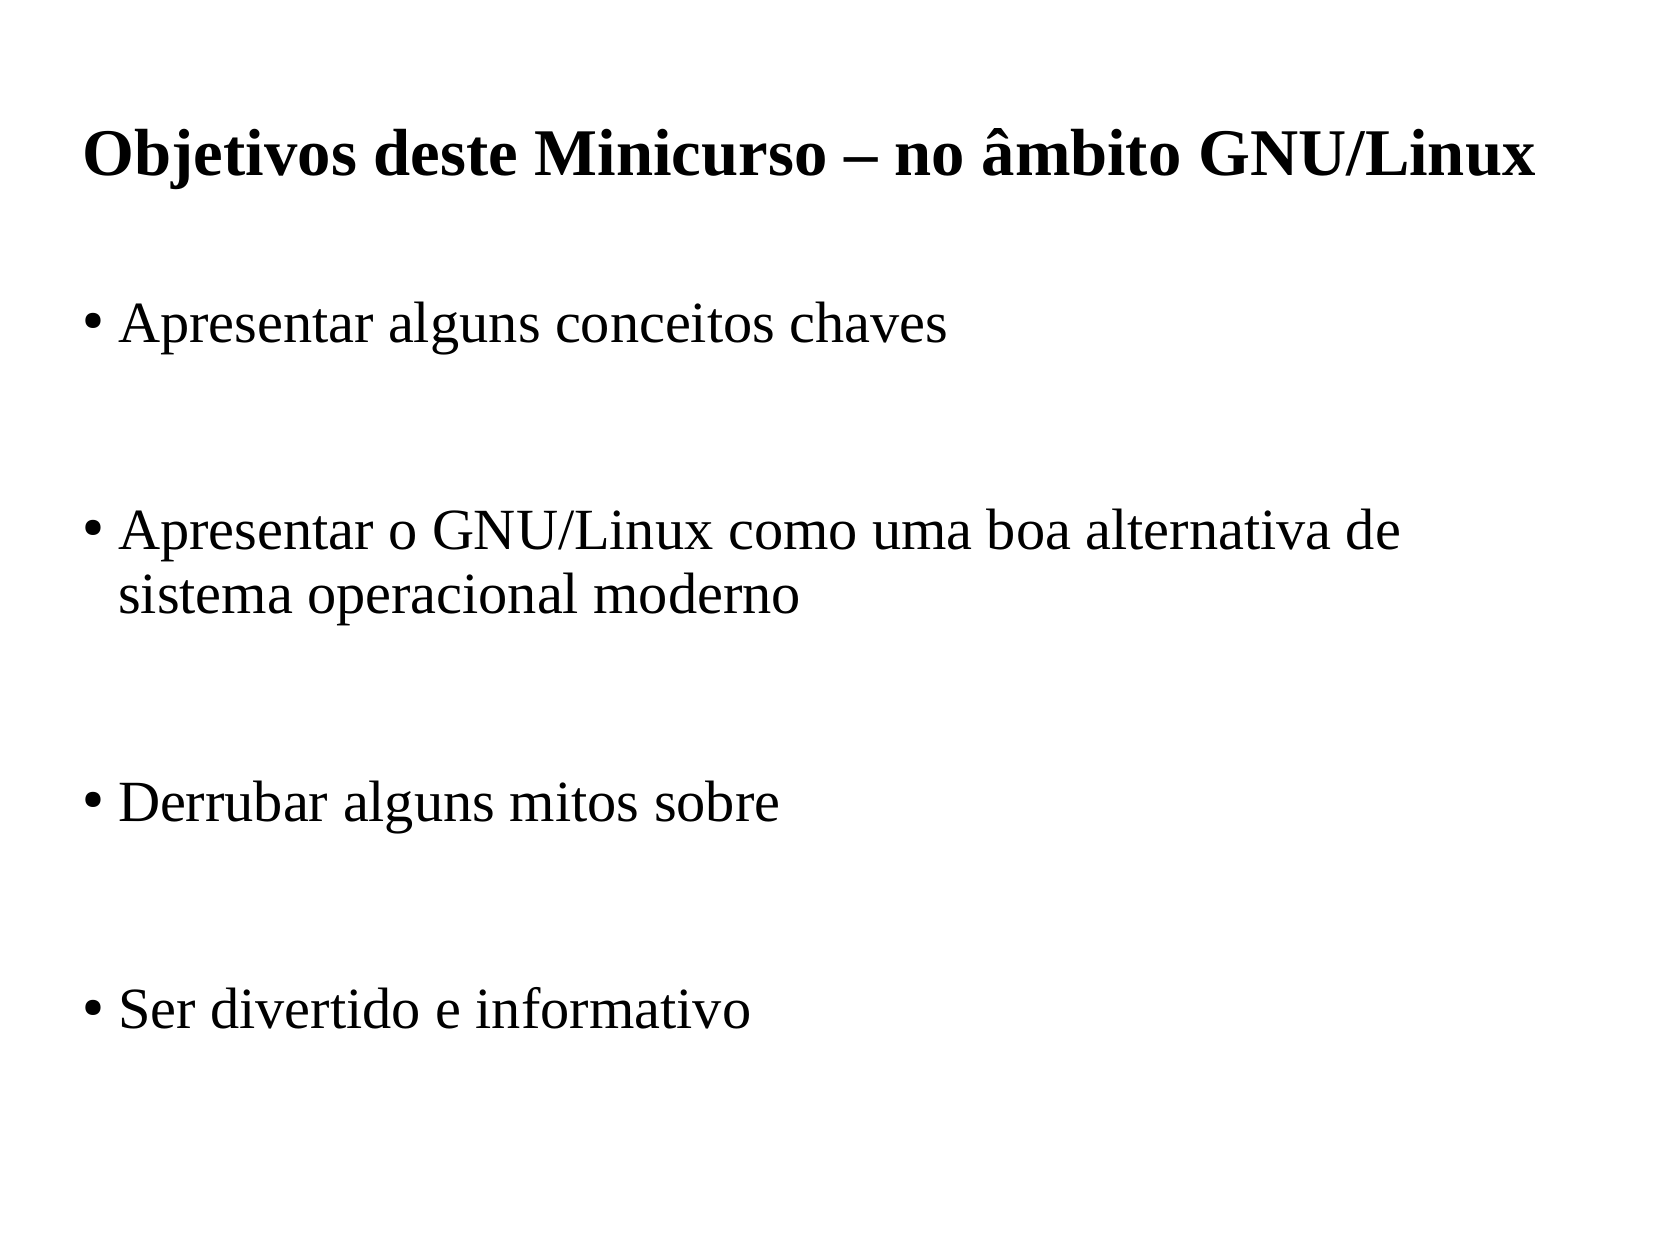

# Objetivos deste Minicurso – no âmbito GNU/Linux
Apresentar alguns conceitos chaves
Apresentar o GNU/Linux como uma boa alternativa de sistema operacional moderno
Derrubar alguns mitos sobre
Ser divertido e informativo